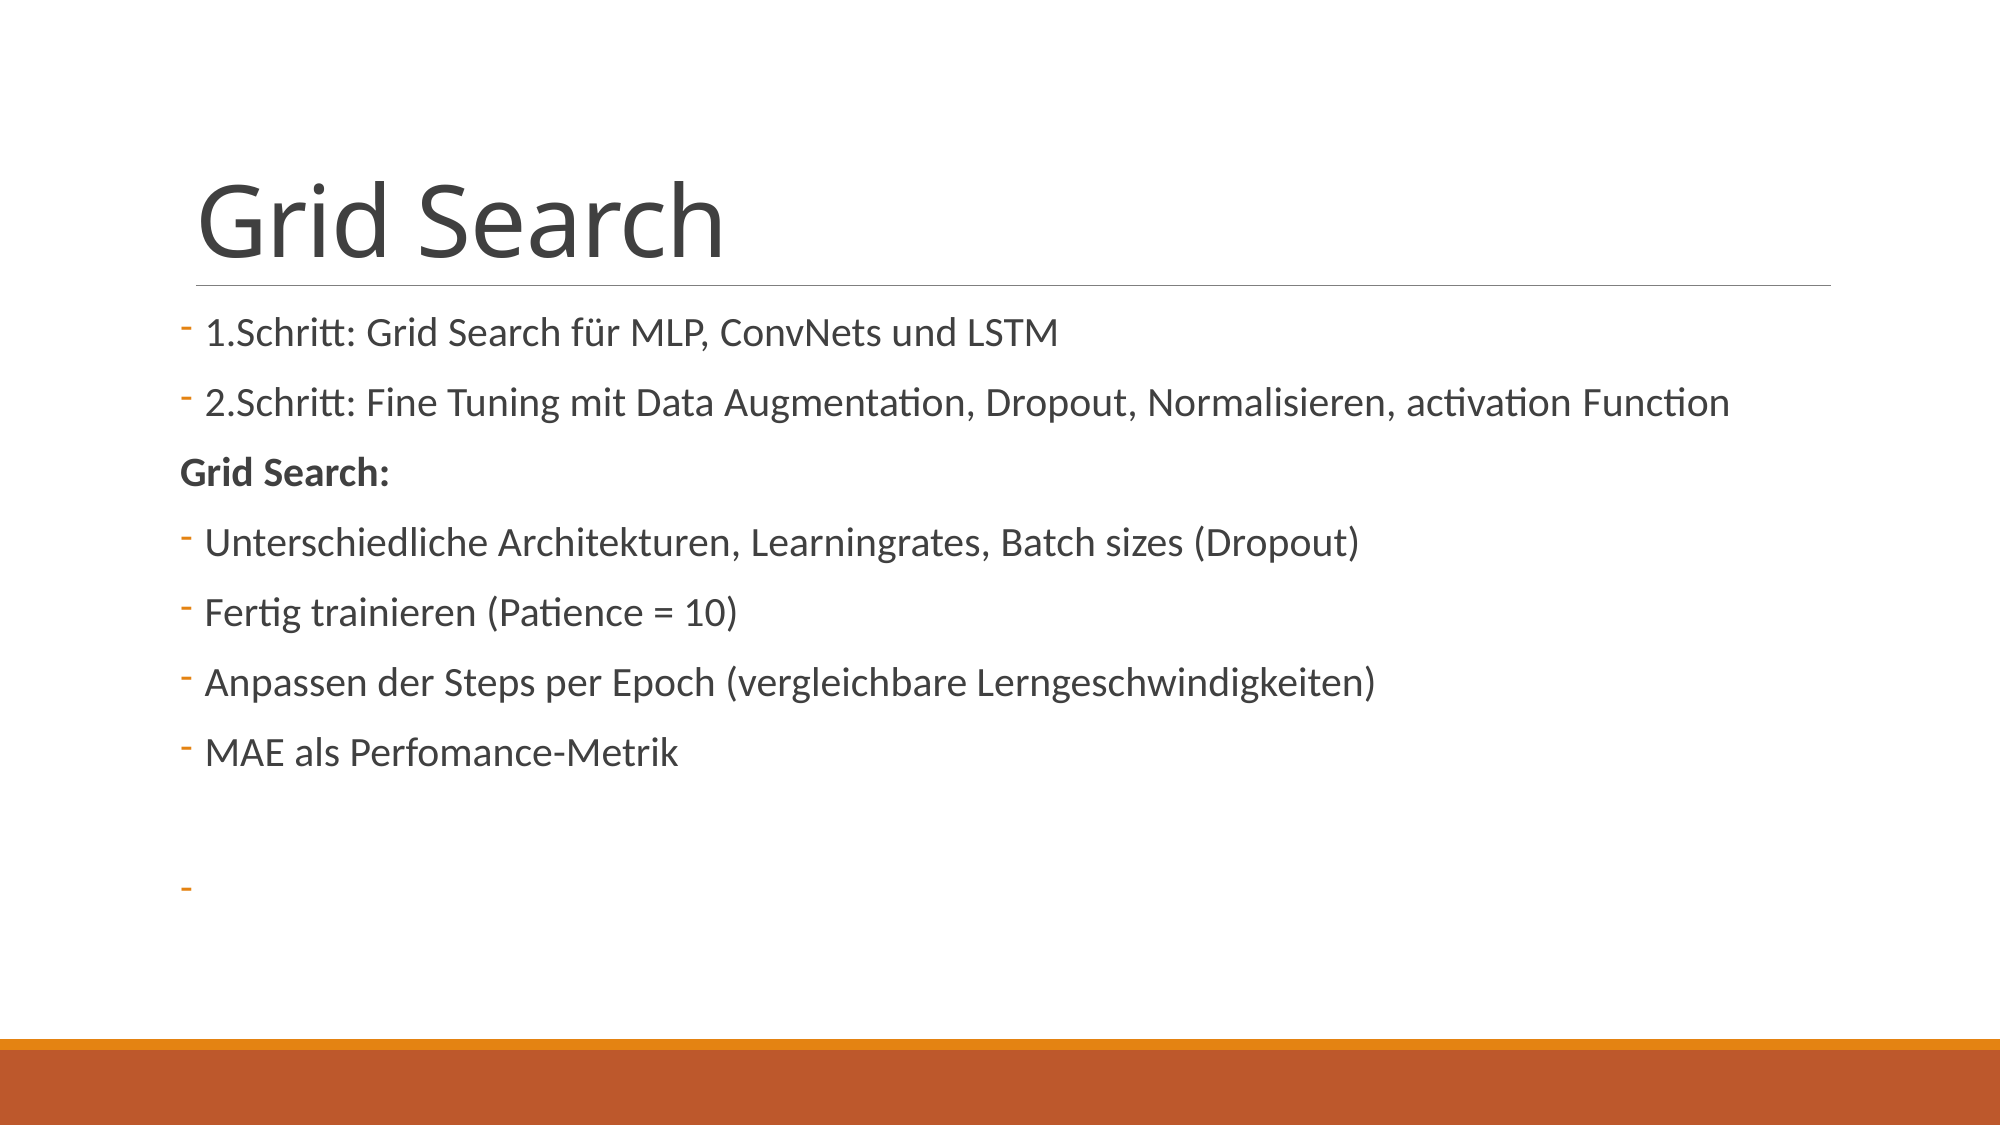

# Grid Search
 1.Schritt: Grid Search für MLP, ConvNets und LSTM
 2.Schritt: Fine Tuning mit Data Augmentation, Dropout, Normalisieren, activation Function
Grid Search:
 Unterschiedliche Architekturen, Learningrates, Batch sizes (Dropout)
 Fertig trainieren (Patience = 10)
 Anpassen der Steps per Epoch (vergleichbare Lerngeschwindigkeiten)
 MAE als Perfomance-Metrik